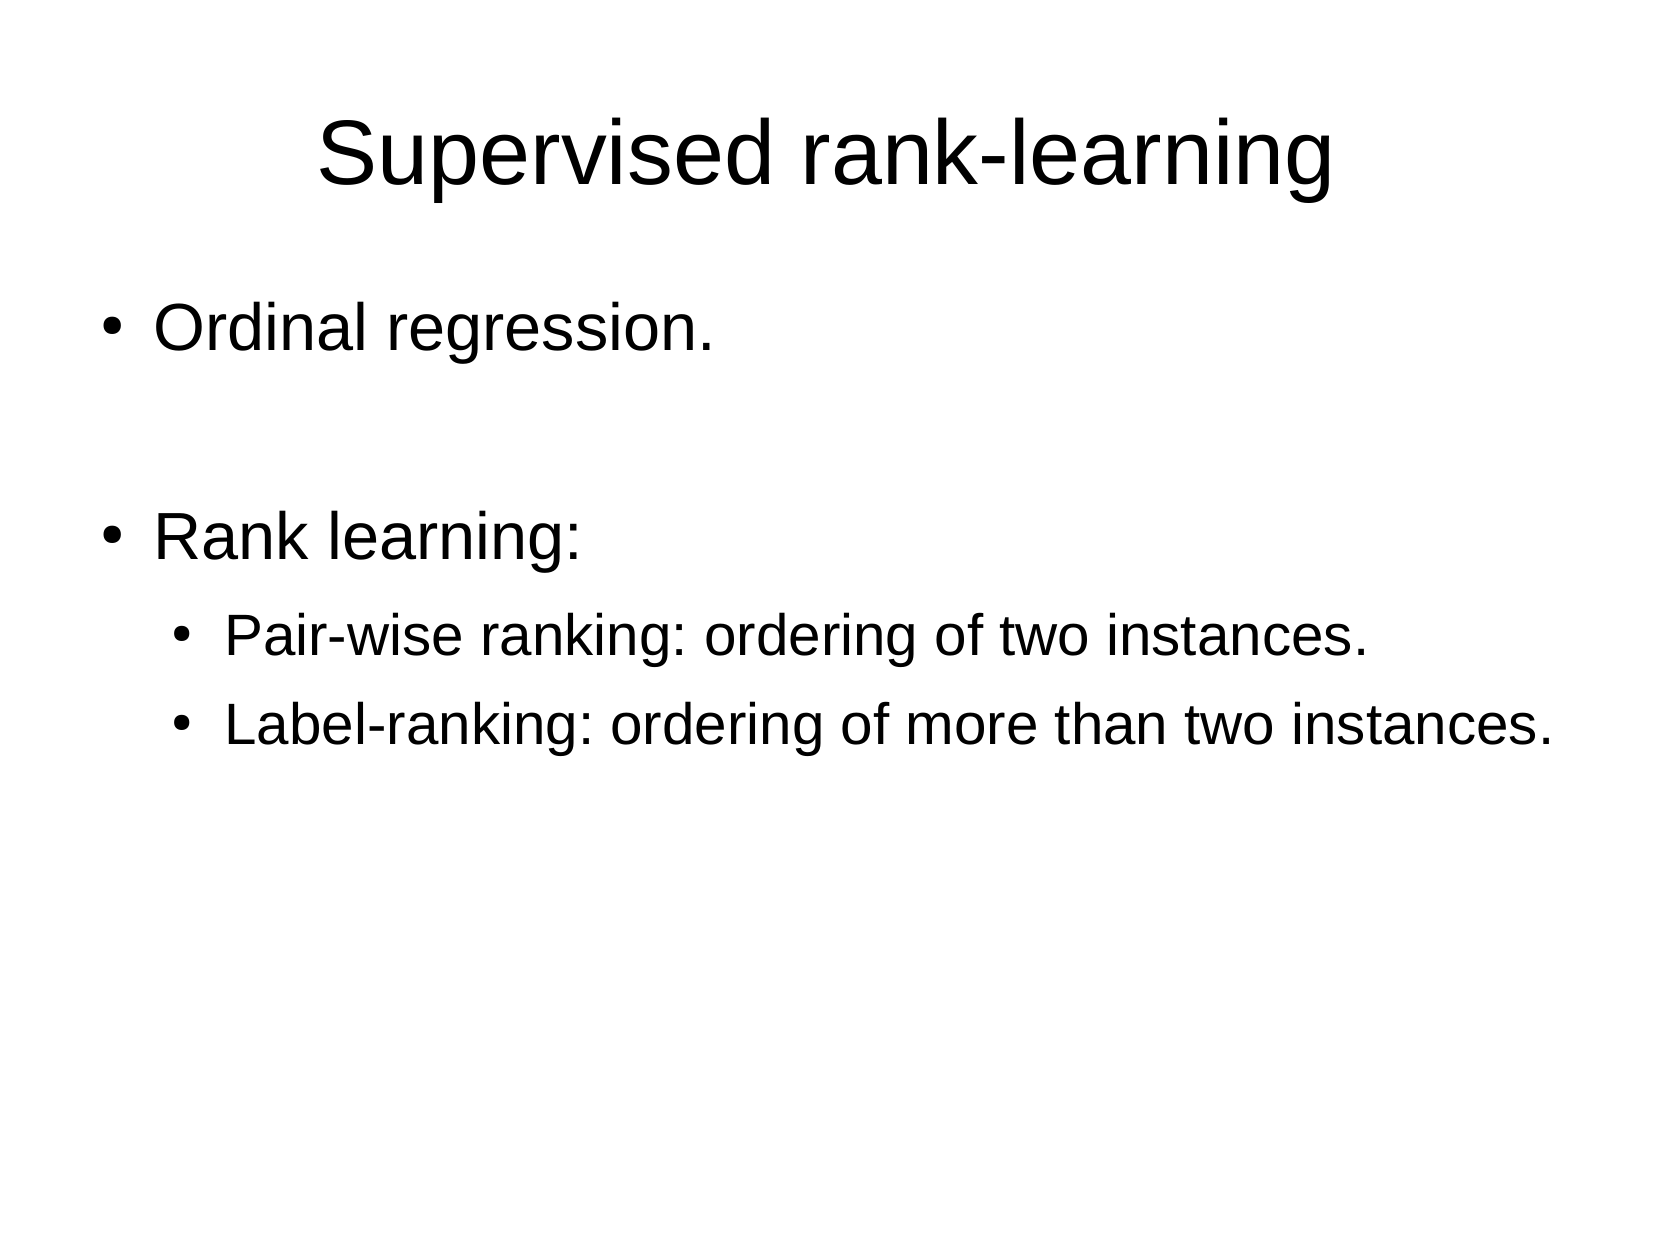

# Supervised rank-learning
Ordinal regression.
Rank learning:
Pair-wise ranking: ordering of two instances.
Label-ranking: ordering of more than two instances.